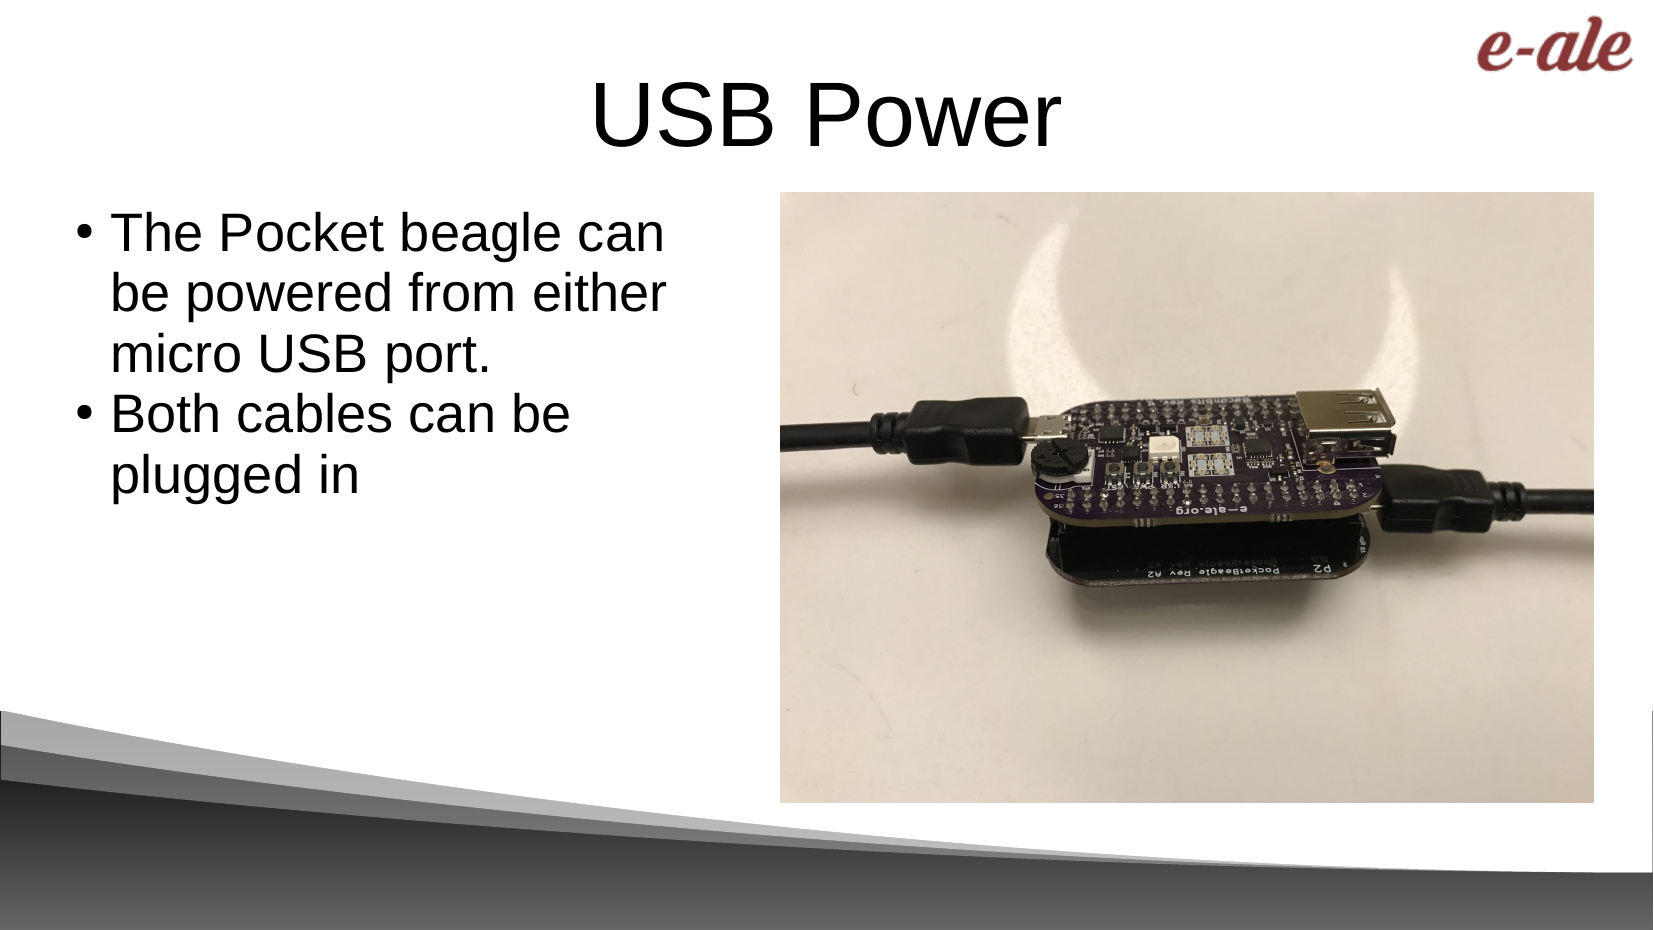

# USB Power
The Pocket beagle can be powered from either micro USB port.
Both cables can be plugged in